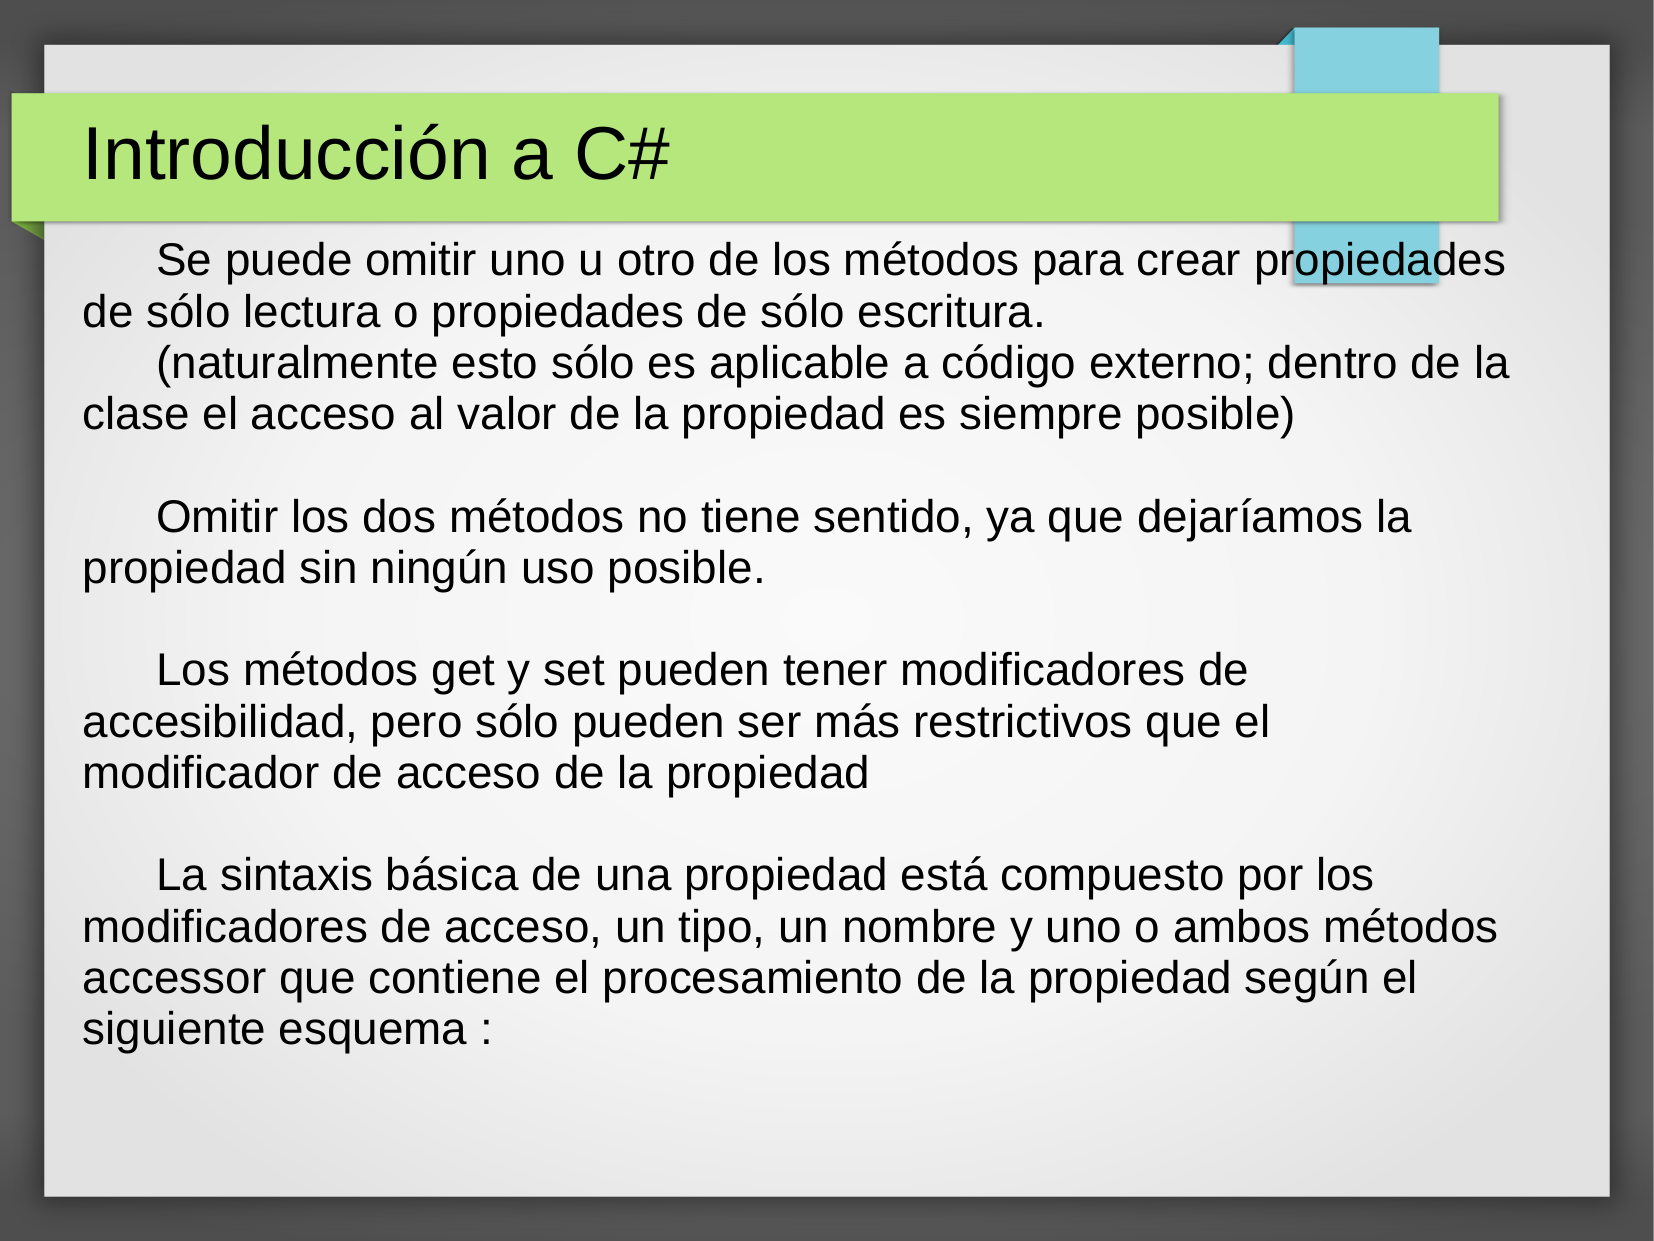

# Introducción a C#
	Se puede omitir uno u otro de los métodos para crear propiedades de sólo lectura o propiedades de sólo escritura.
	(naturalmente esto sólo es aplicable a código externo; dentro de la clase el acceso al valor de la propiedad es siempre posible)
	Omitir los dos métodos no tiene sentido, ya que dejaríamos la propiedad sin ningún uso posible.
	Los métodos get y set pueden tener modificadores de accesibilidad, pero sólo pueden ser más restrictivos que el modificador de acceso de la propiedad
	La sintaxis básica de una propiedad está compuesto por los modificadores de acceso, un tipo, un nombre y uno o ambos métodos accessor que contiene el procesamiento de la propiedad según el siguiente esquema :